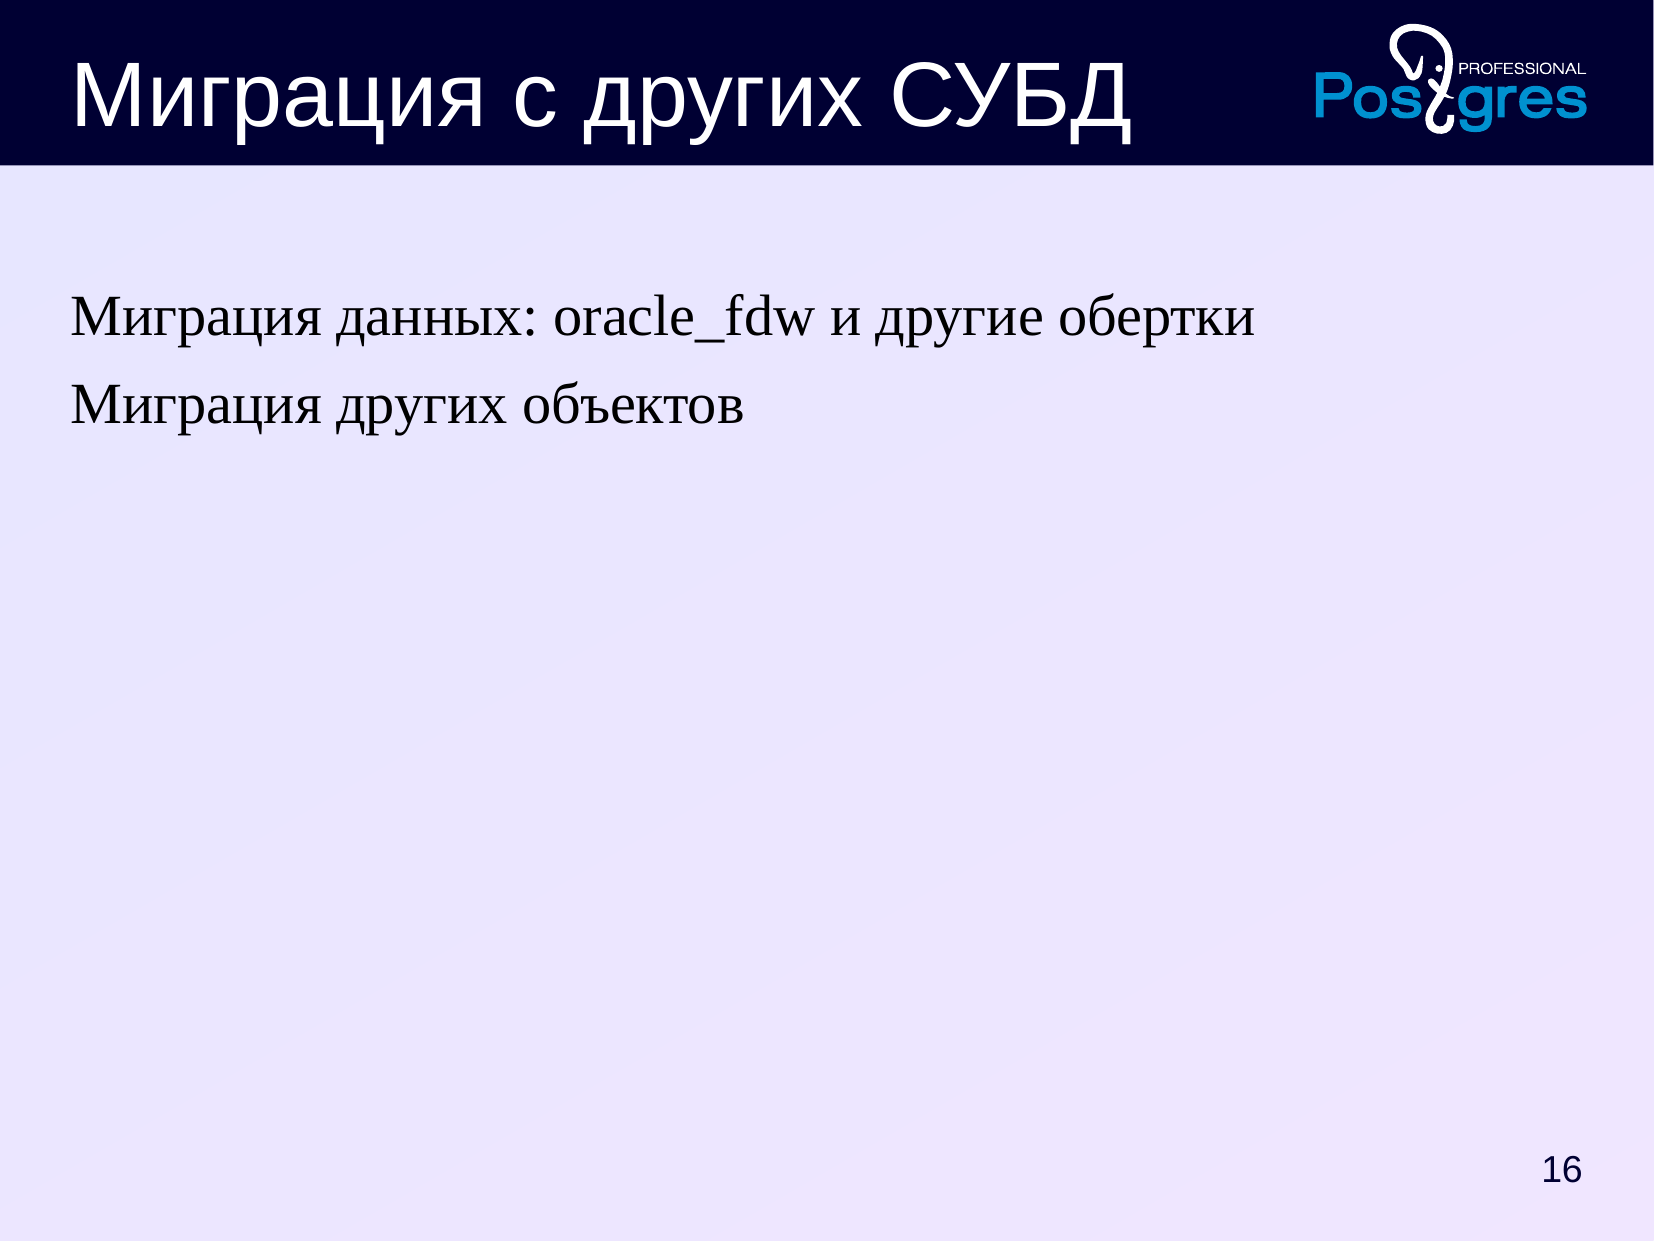

# Миграция с других СУБД
Миграция данных: oracle_fdw и другие обертки
Миграция других объектов